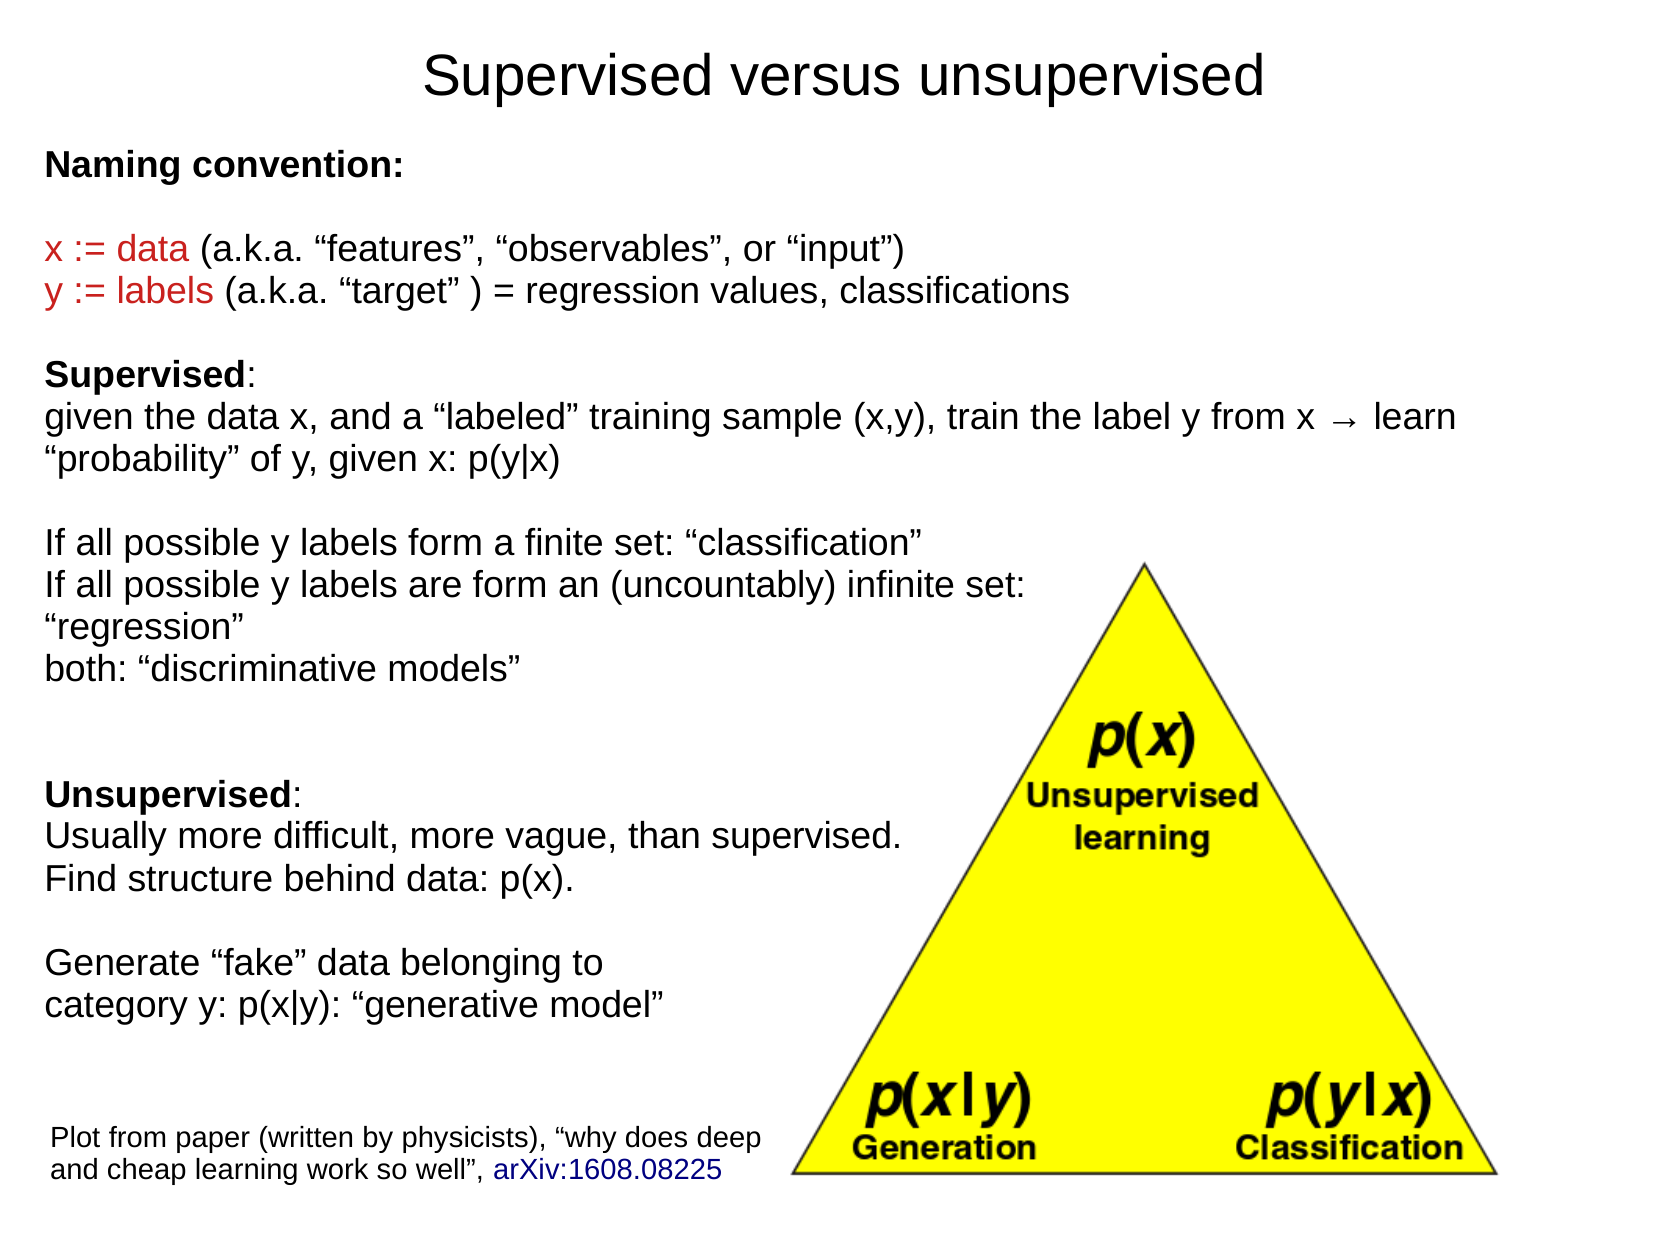

Supervised versus unsupervised
Naming convention:
x := data (a.k.a. “features”, “observables”, or “input”)
y := labels (a.k.a. “target” ) = regression values, classifications
Supervised:
given the data x, and a “labeled” training sample (x,y), train the label y from x → learn “probability” of y, given x: p(y|x)
If all possible y labels form a finite set: “classification”
If all possible y labels are form an (uncountably) infinite set:
“regression”
both: “discriminative models”
Unsupervised:
Usually more difficult, more vague, than supervised.
Find structure behind data: p(x).
Generate “fake” data belonging to
category y: p(x|y): “generative model”
Plot from paper (written by physicists), “why does deep and cheap learning work so well”, arXiv:1608.08225
8